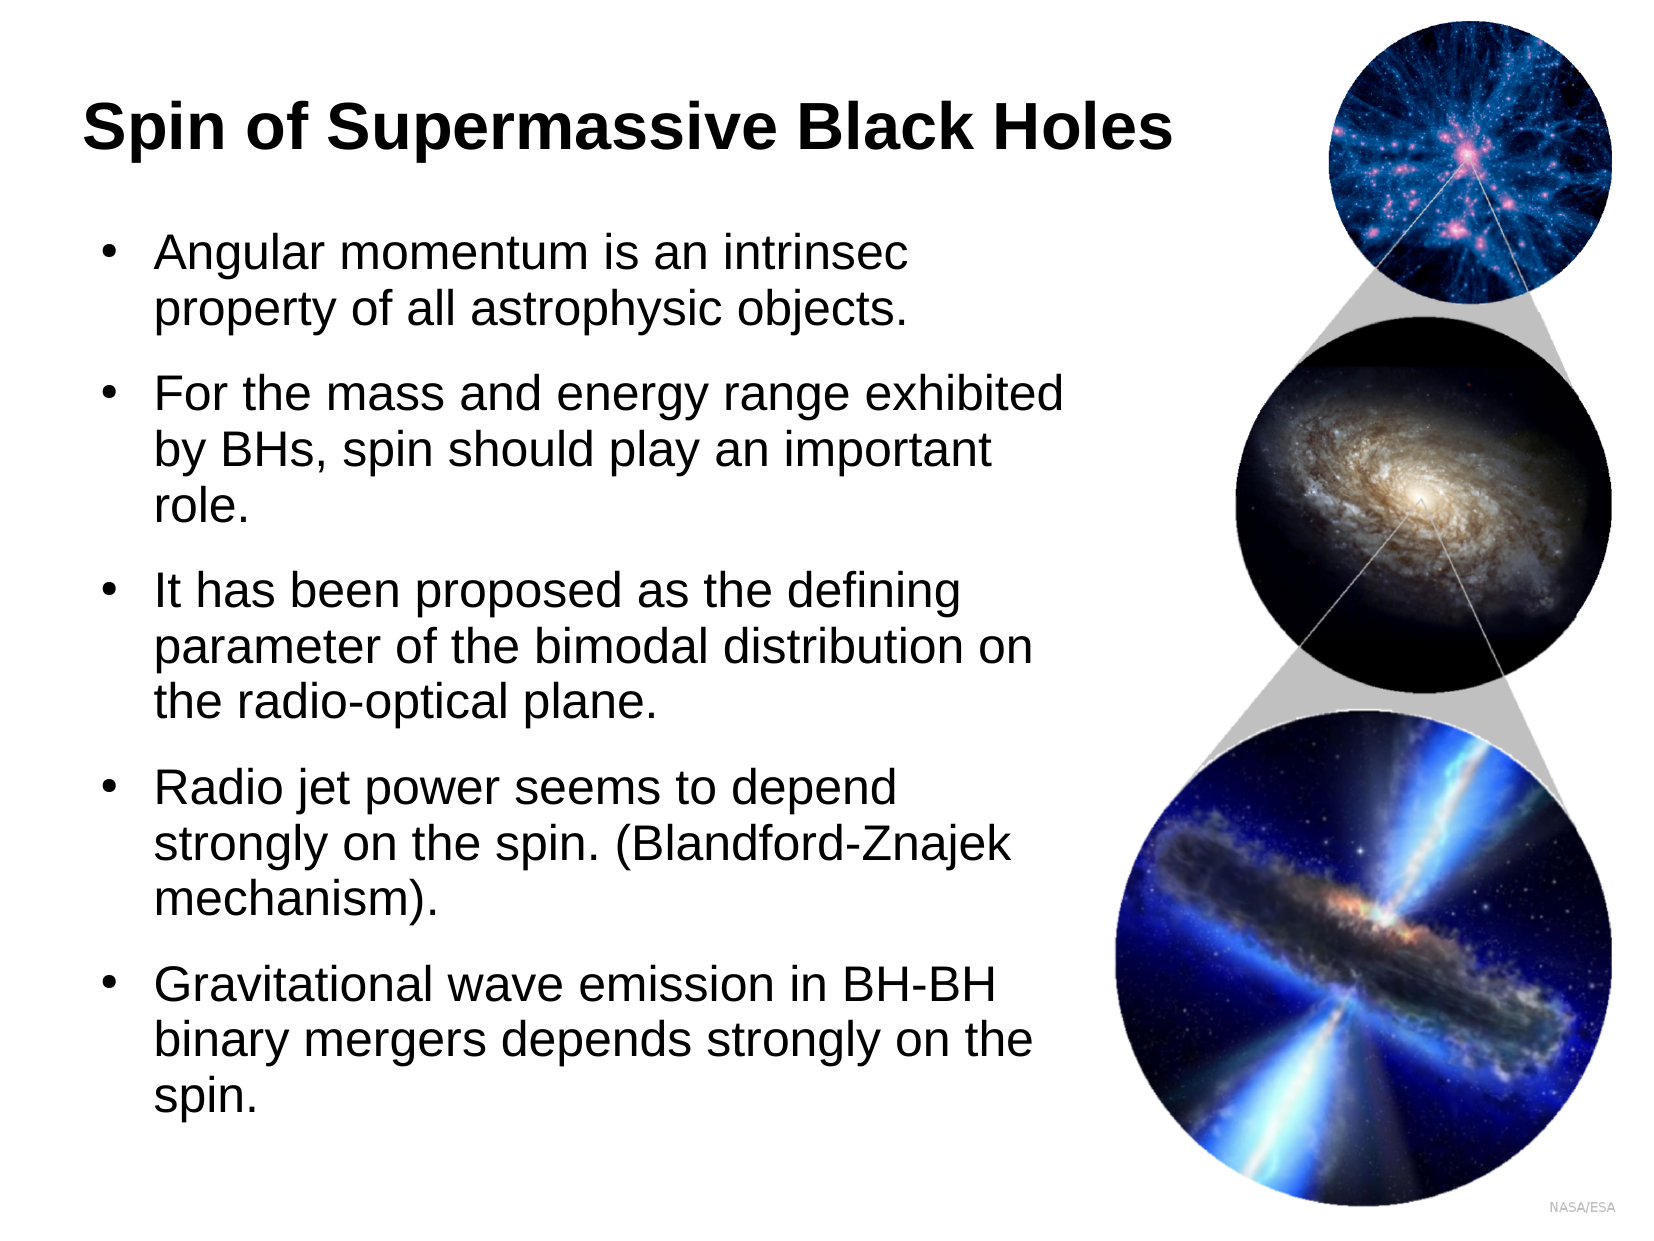

# Spin of Supermassive Black Holes
Angular momentum is an intrinsec property of all astrophysic objects.
For the mass and energy range exhibited by BHs, spin should play an important role.
It has been proposed as the defining parameter of the bimodal distribution on the radio-optical plane.
Radio jet power seems to depend strongly on the spin. (Blandford-Znajek mechanism).
Gravitational wave emission in BH-BH binary mergers depends strongly on the spin.